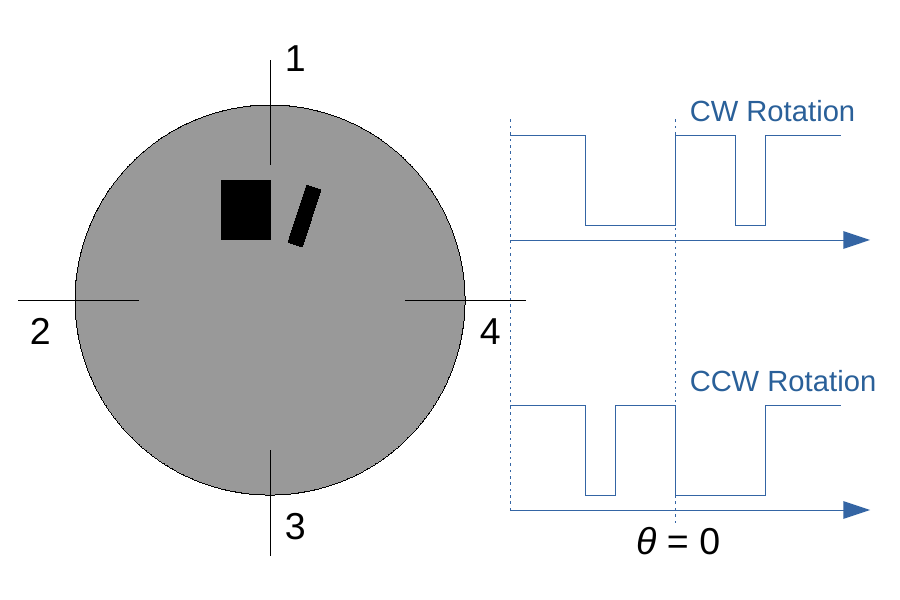

1
CW Rotation
2
4
CCW Rotation
3
θ = 0